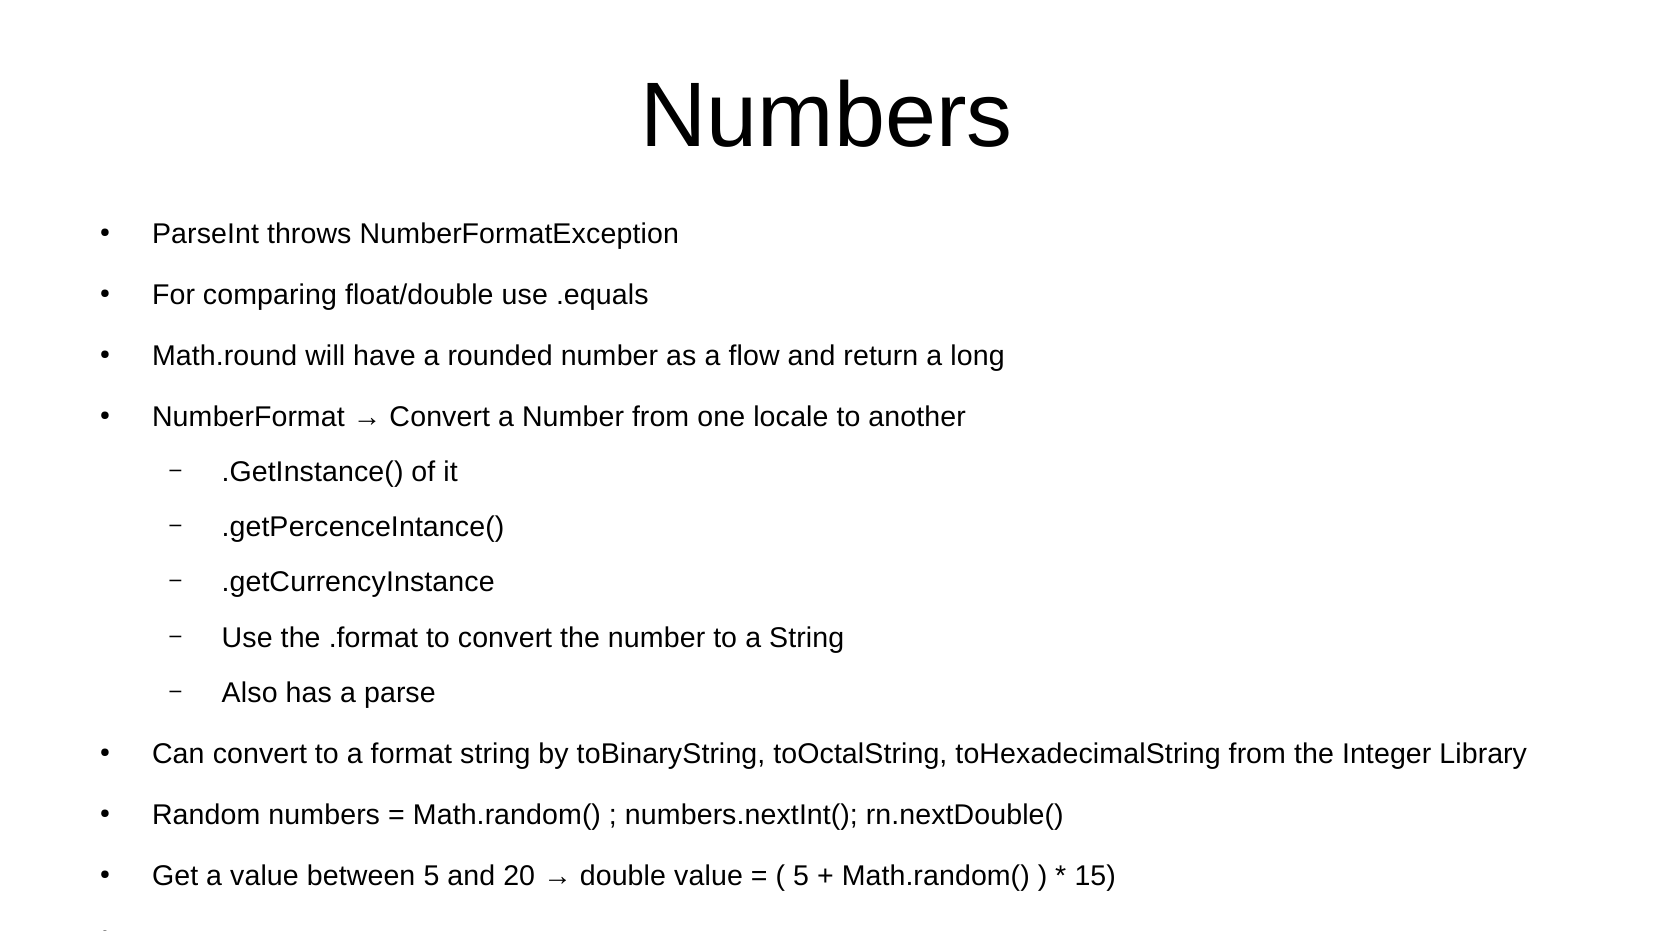

# Numbers
ParseInt throws NumberFormatException
For comparing float/double use .equals
Math.round will have a rounded number as a flow and return a long
NumberFormat → Convert a Number from one locale to another
.GetInstance() of it
.getPercenceIntance()
.getCurrencyInstance
Use the .format to convert the number to a String
Also has a parse
Can convert to a format string by toBinaryString, toOctalString, toHexadecimalString from the Integer Library
Random numbers = Math.random() ; numbers.nextInt(); rn.nextDouble()
Get a value between 5 and 20 → double value = ( 5 + Math.random() ) * 15)